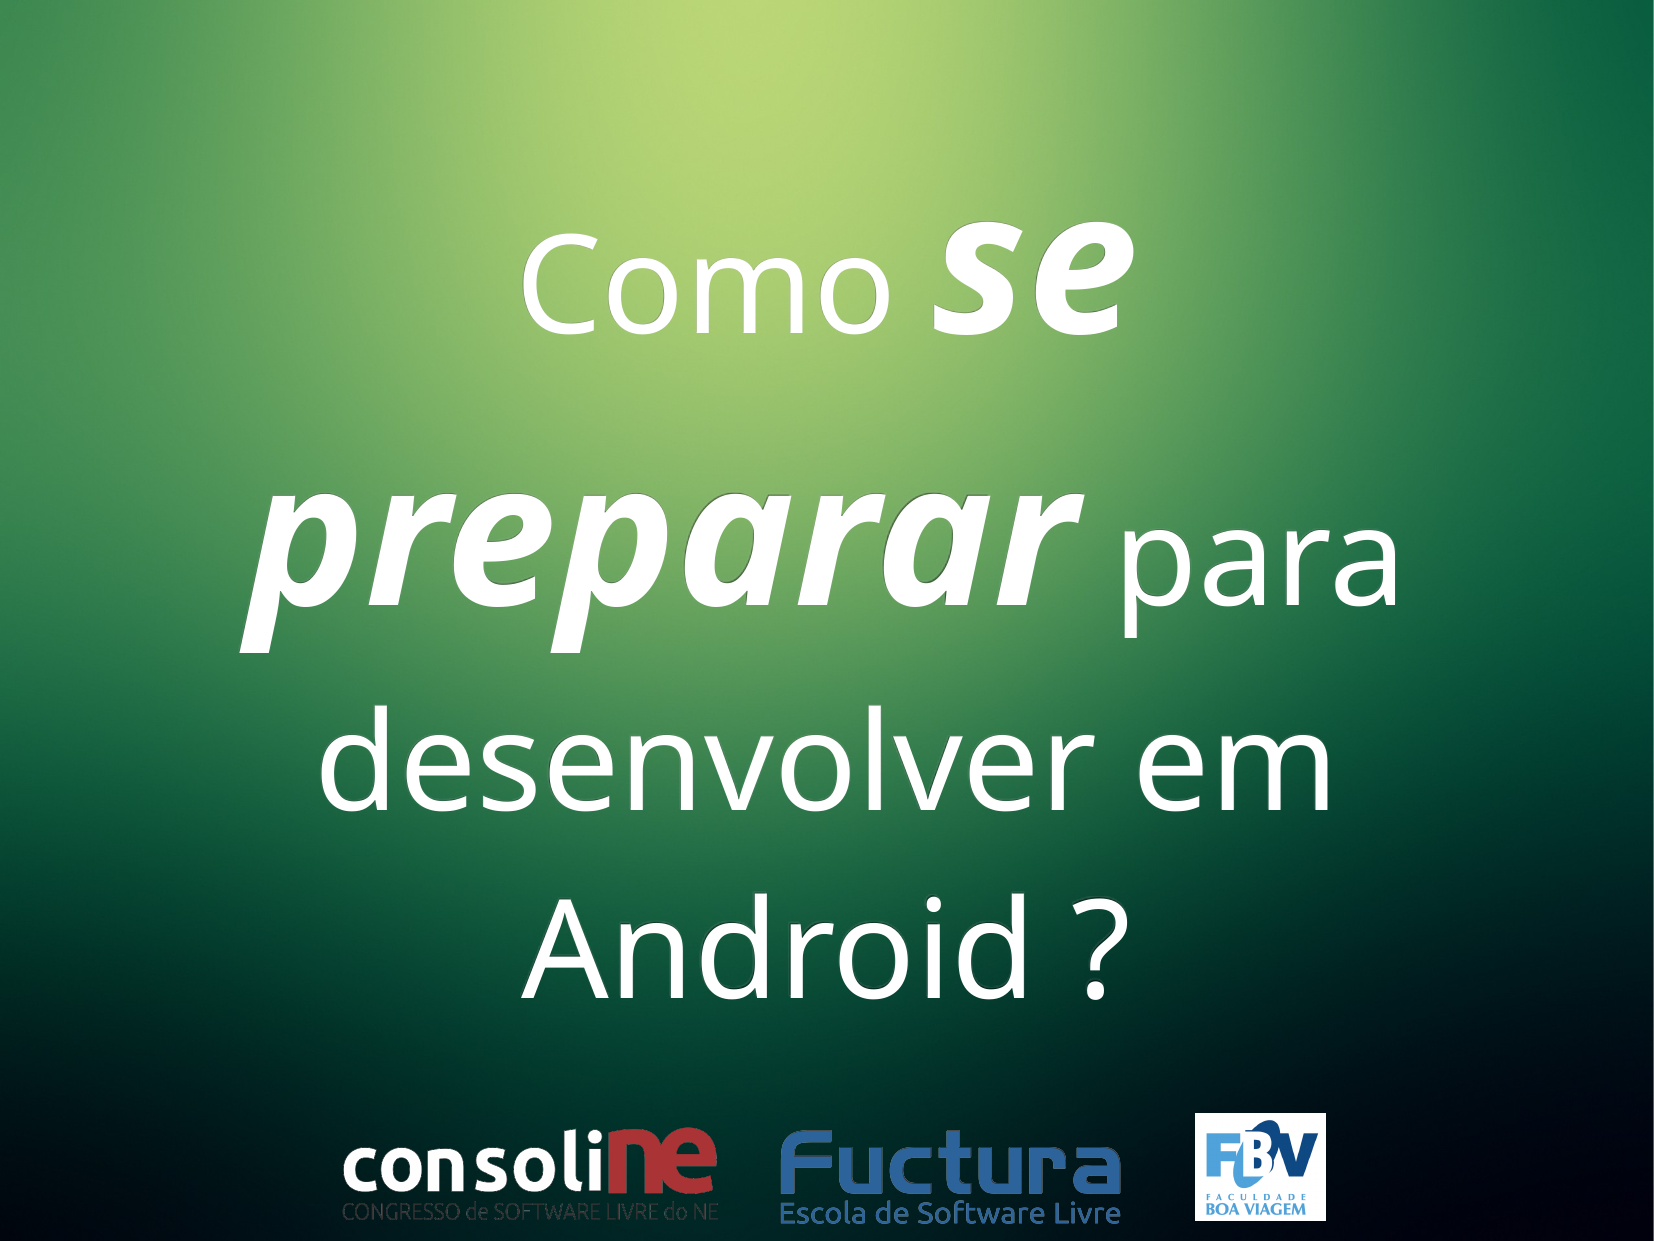

# Como se preparar para desenvolver em Android ?